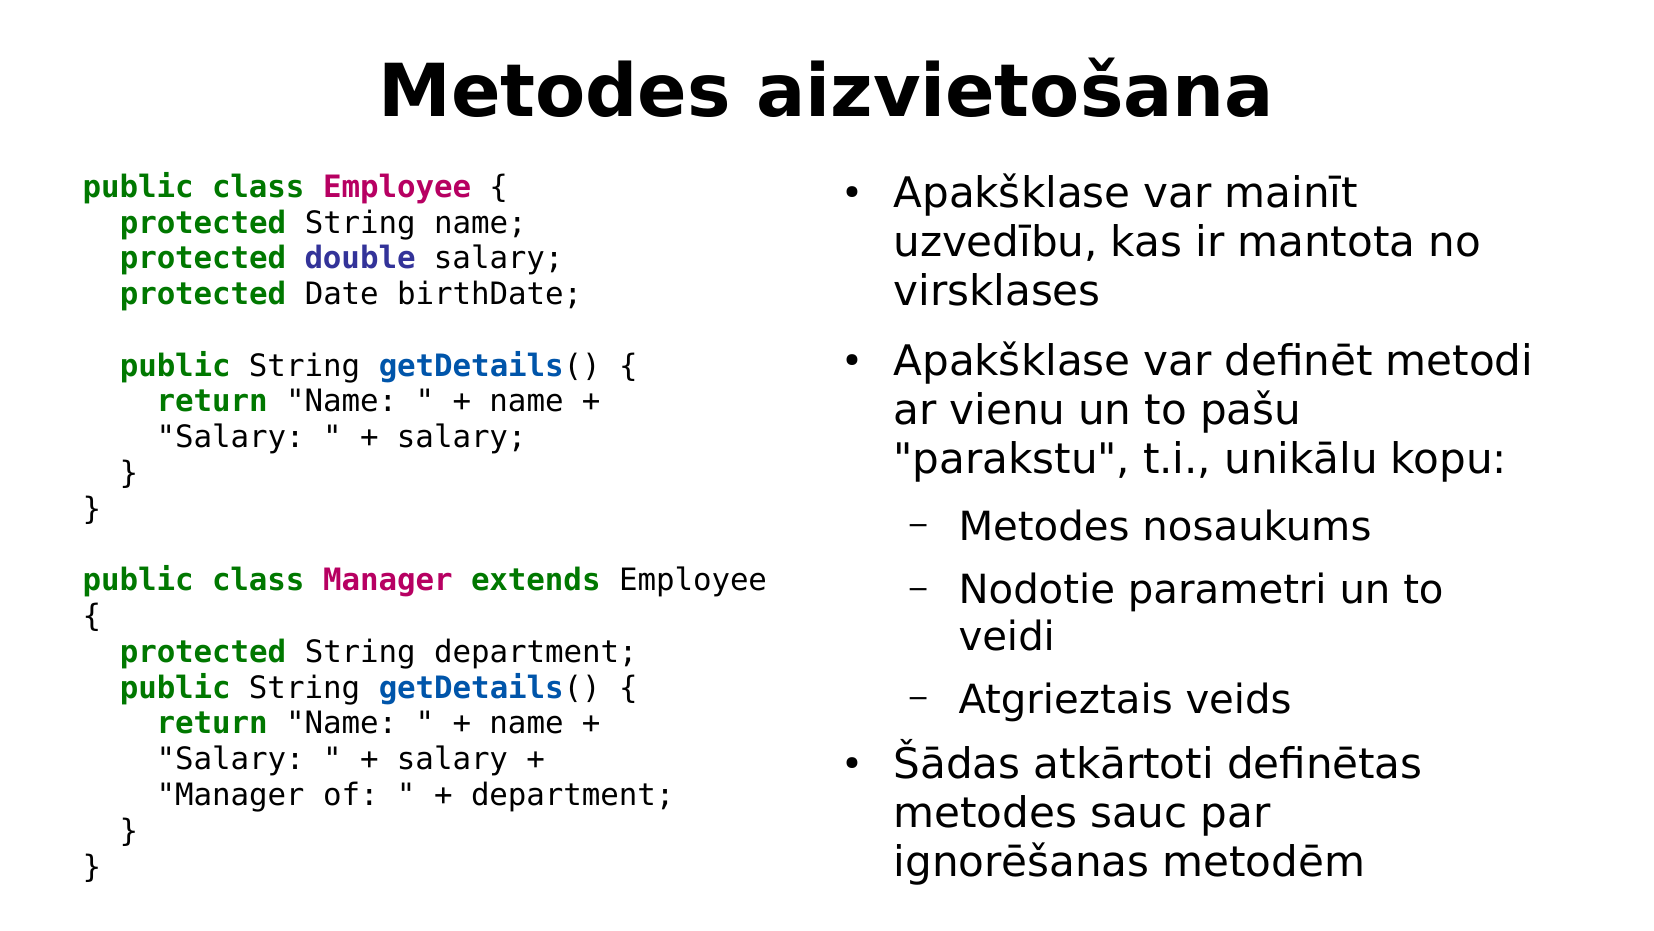

# Metodes aizvietošana
public class Employee {
 protected String name;
 protected double salary;
 protected Date birthDate;
 public String getDetails() {
 return "Name: " + name +
 "Salary: " + salary;
 }
}
public class Manager extends Employee {
 protected String department;
 public String getDetails() {
 return "Name: " + name +
 "Salary: " + salary +
 "Manager of: " + department;
 }
}
Apakšklase var mainīt uzvedību, kas ir mantota no virsklases
Apakšklase var definēt metodi ar vienu un to pašu "parakstu", t.i., unikālu kopu:
Metodes nosaukums
Nodotie parametri un to veidi
Atgrieztais veids
Šādas atkārtoti definētas metodes sauc par ignorēšanas metodēm